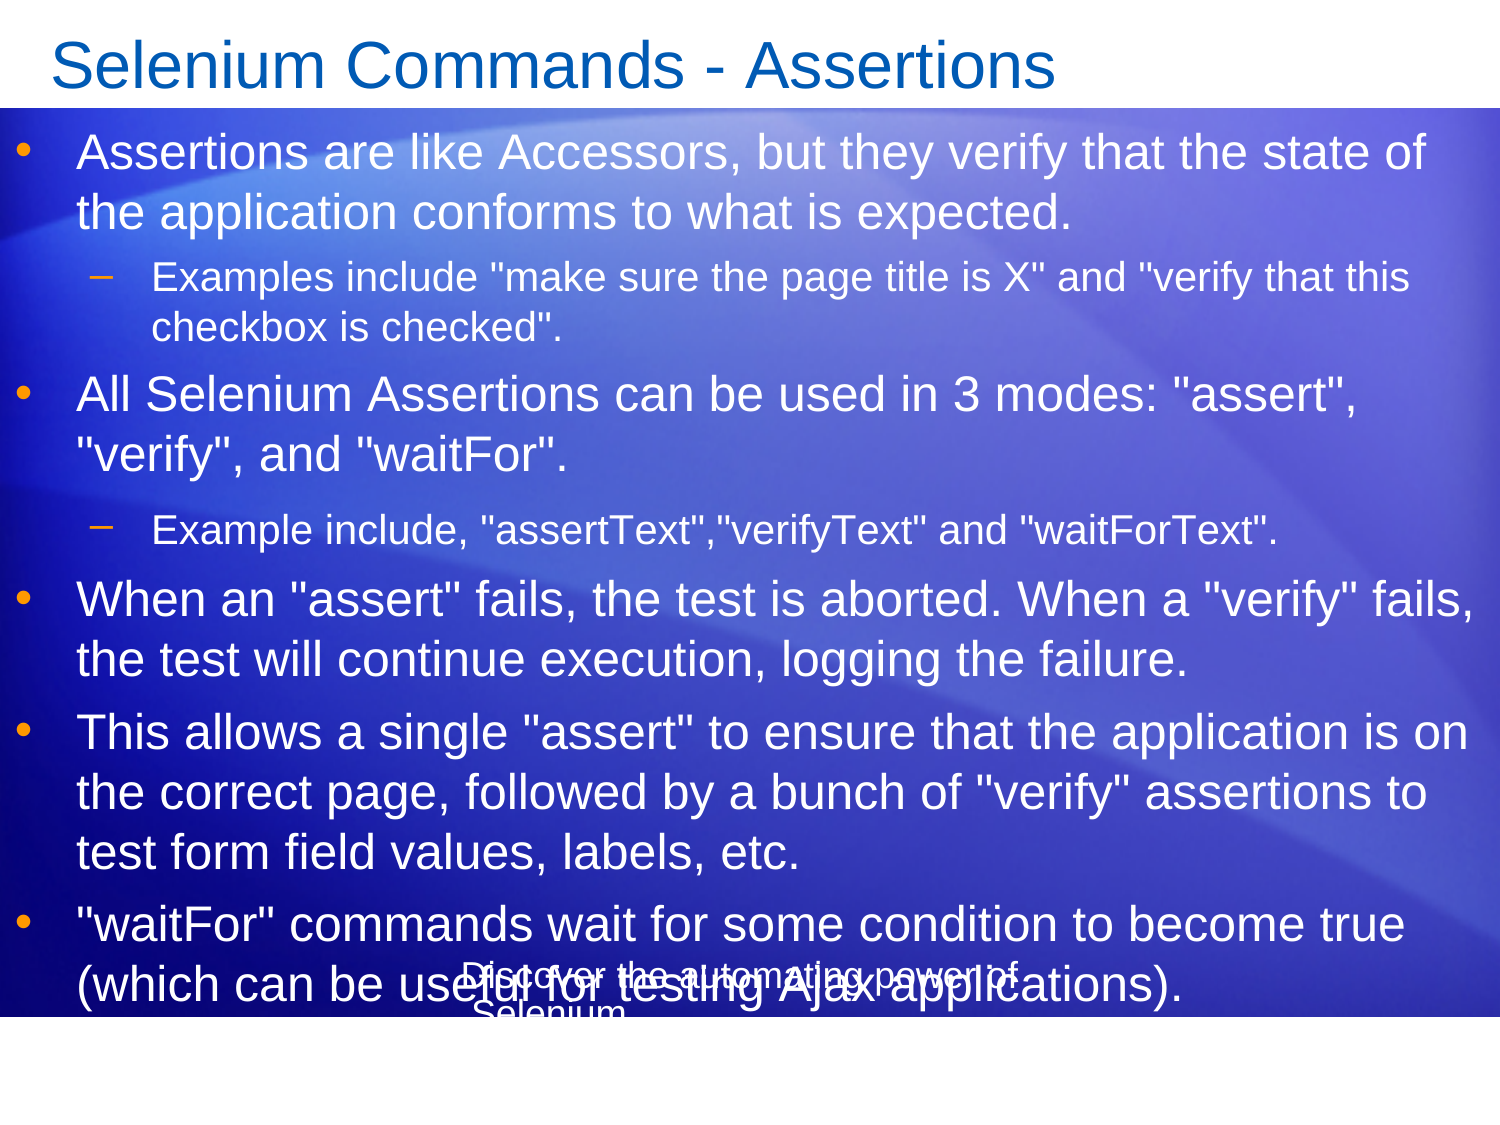

# Selenium Commands - Assertions
Assertions are like Accessors, but they verify that the state of the application conforms to what is expected.
Examples include "make sure the page title is X" and "verify that this checkbox is checked".
All Selenium Assertions can be used in 3 modes: "assert", "verify", and "waitFor".
Example include, "assertText","verifyText" and "waitForText".
When an "assert" fails, the test is aborted. When a "verify" fails, the test will continue execution, logging the failure.
This allows a single "assert" to ensure that the application is on the correct page, followed by a bunch of "verify" assertions to test form field values, labels, etc.
"waitFor" commands wait for some condition to become true (which can be useful for testing Ajax applications).
Discover the automating power of Selenium
6